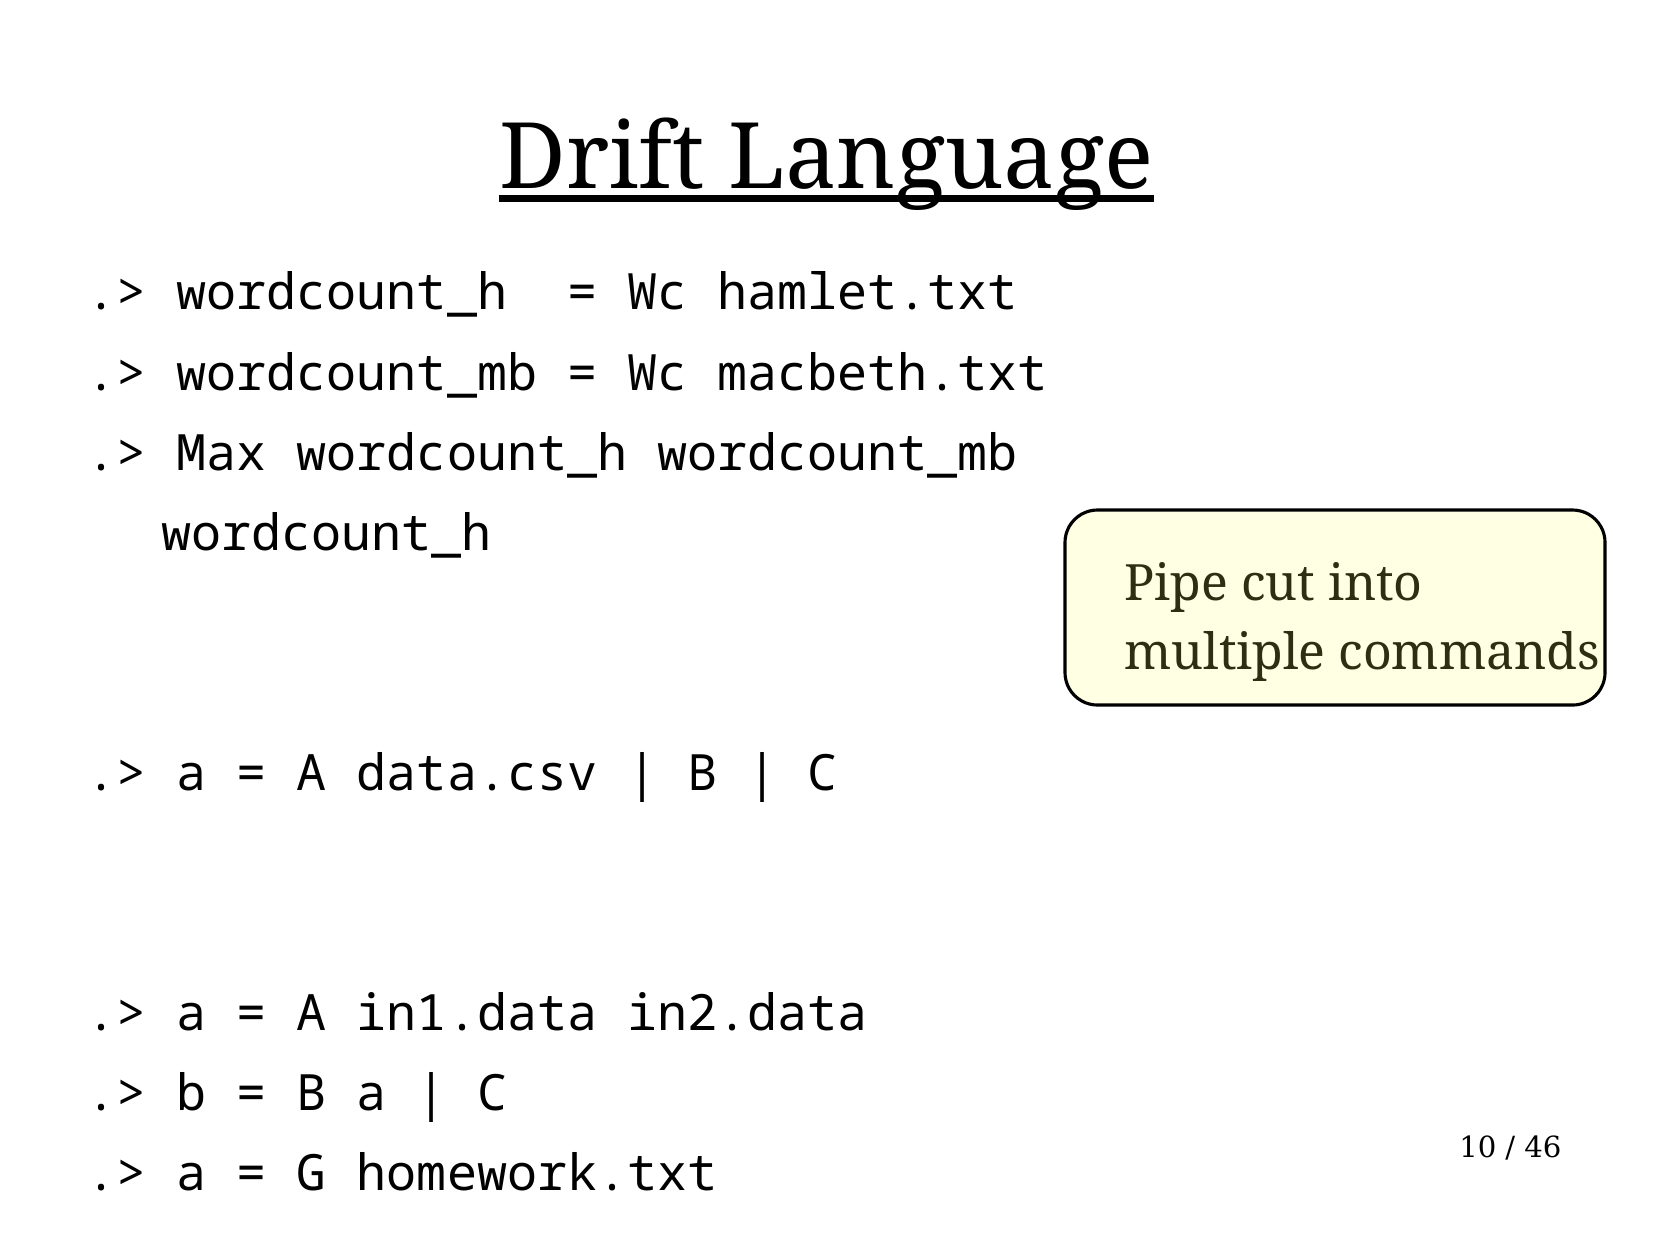

# Drift Language
.> wordcount_h = Wc hamlet.txt
.> wordcount_mb = Wc macbeth.txt
.> Max wordcount_h wordcount_mb
	wordcount_h
.> a = A data.csv | B | C
.> a = A in1.data in2.data
.> b = B a | C
.> a = G homework.txt
Pipe cut into
multiple commands
10